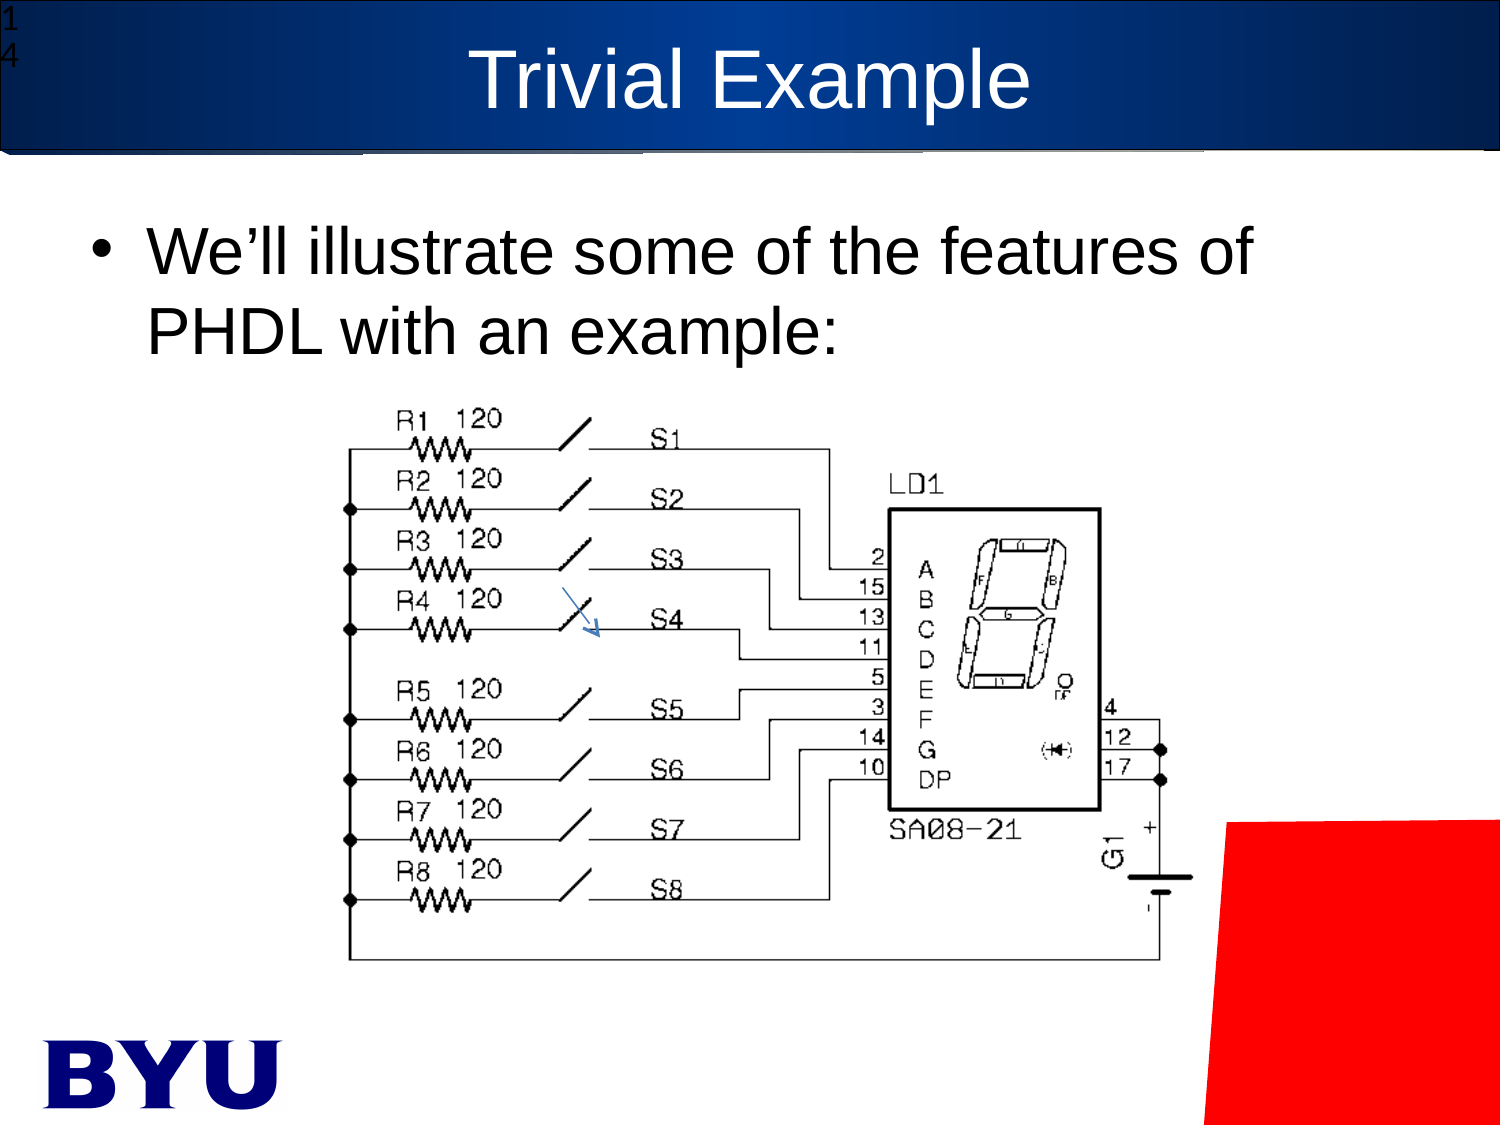

# Trivial Example
We’ll illustrate some of the features of PHDL with an example: